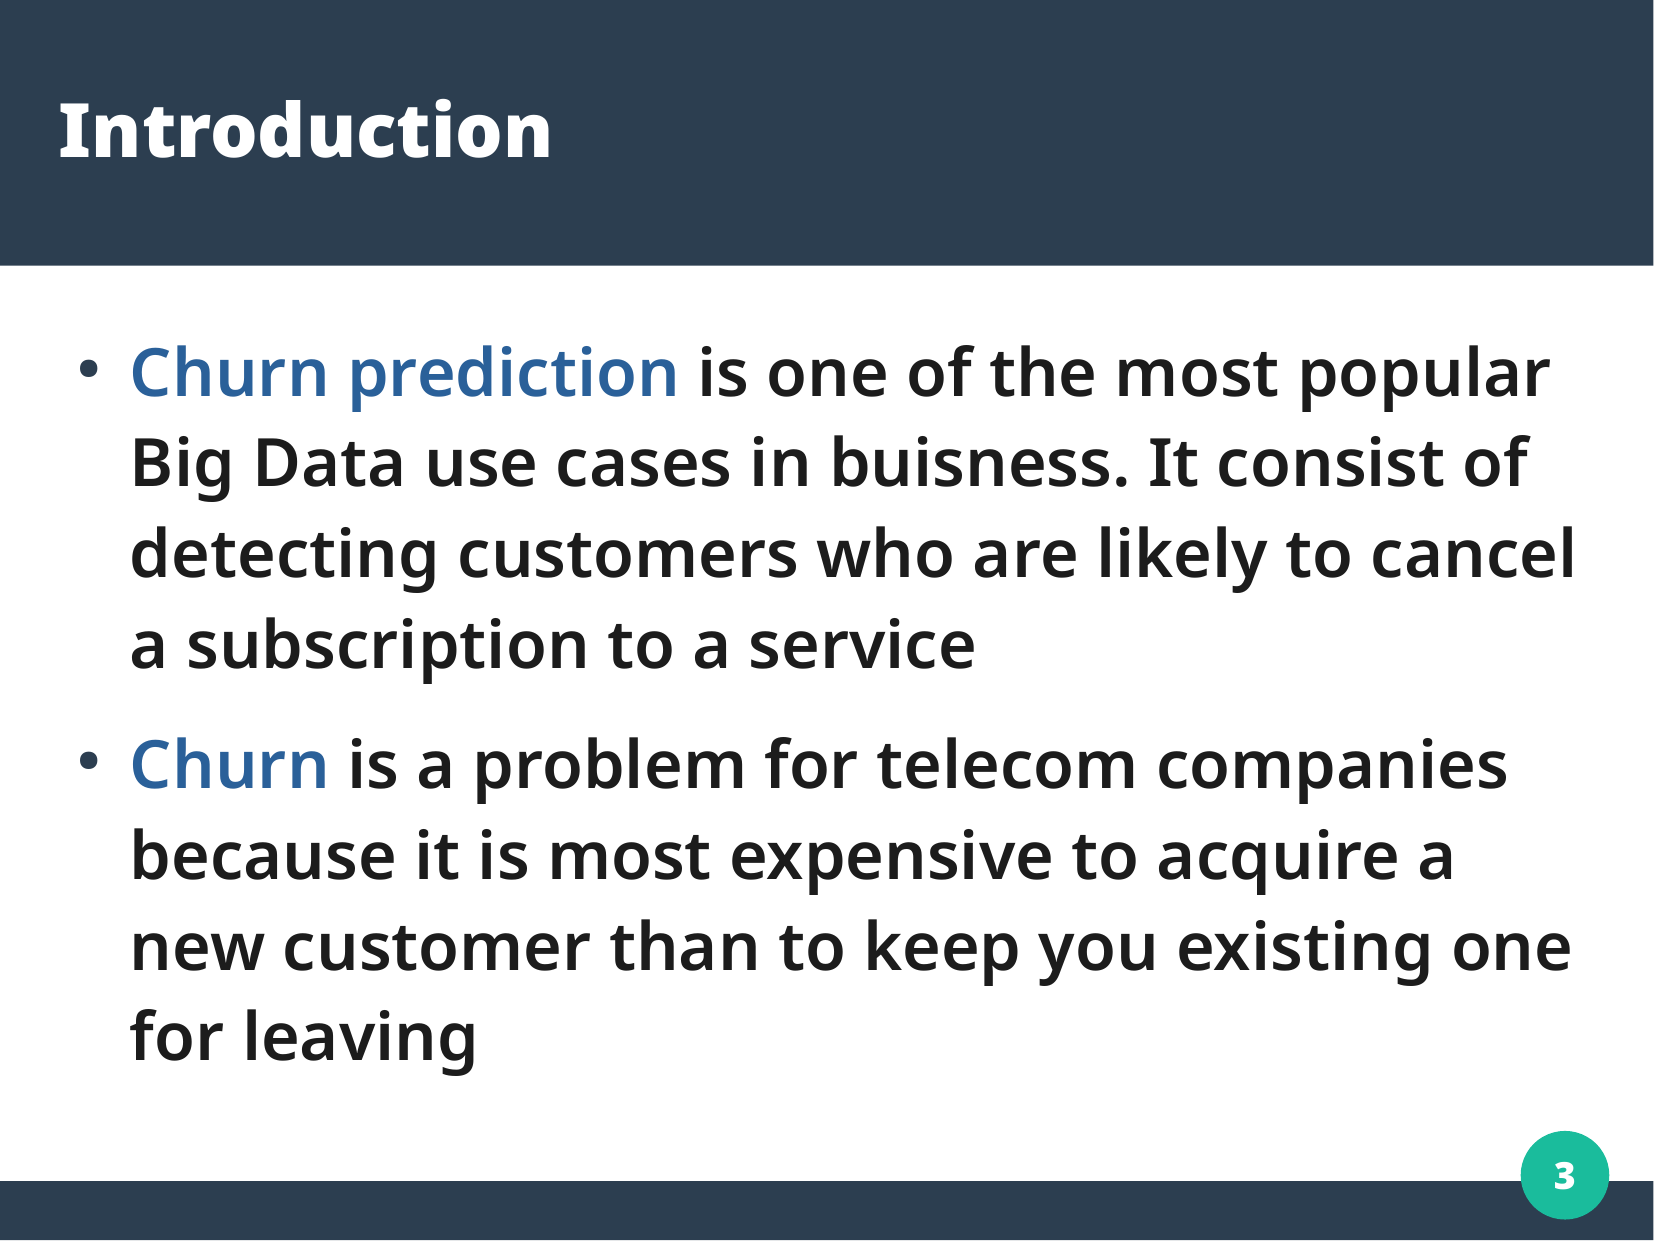

# Introduction
Churn prediction is one of the most popular Big Data use cases in buisness. It consist of detecting customers who are likely to cancel a subscription to a service
Churn is a problem for telecom companies because it is most expensive to acquire a new customer than to keep you existing one for leaving
3